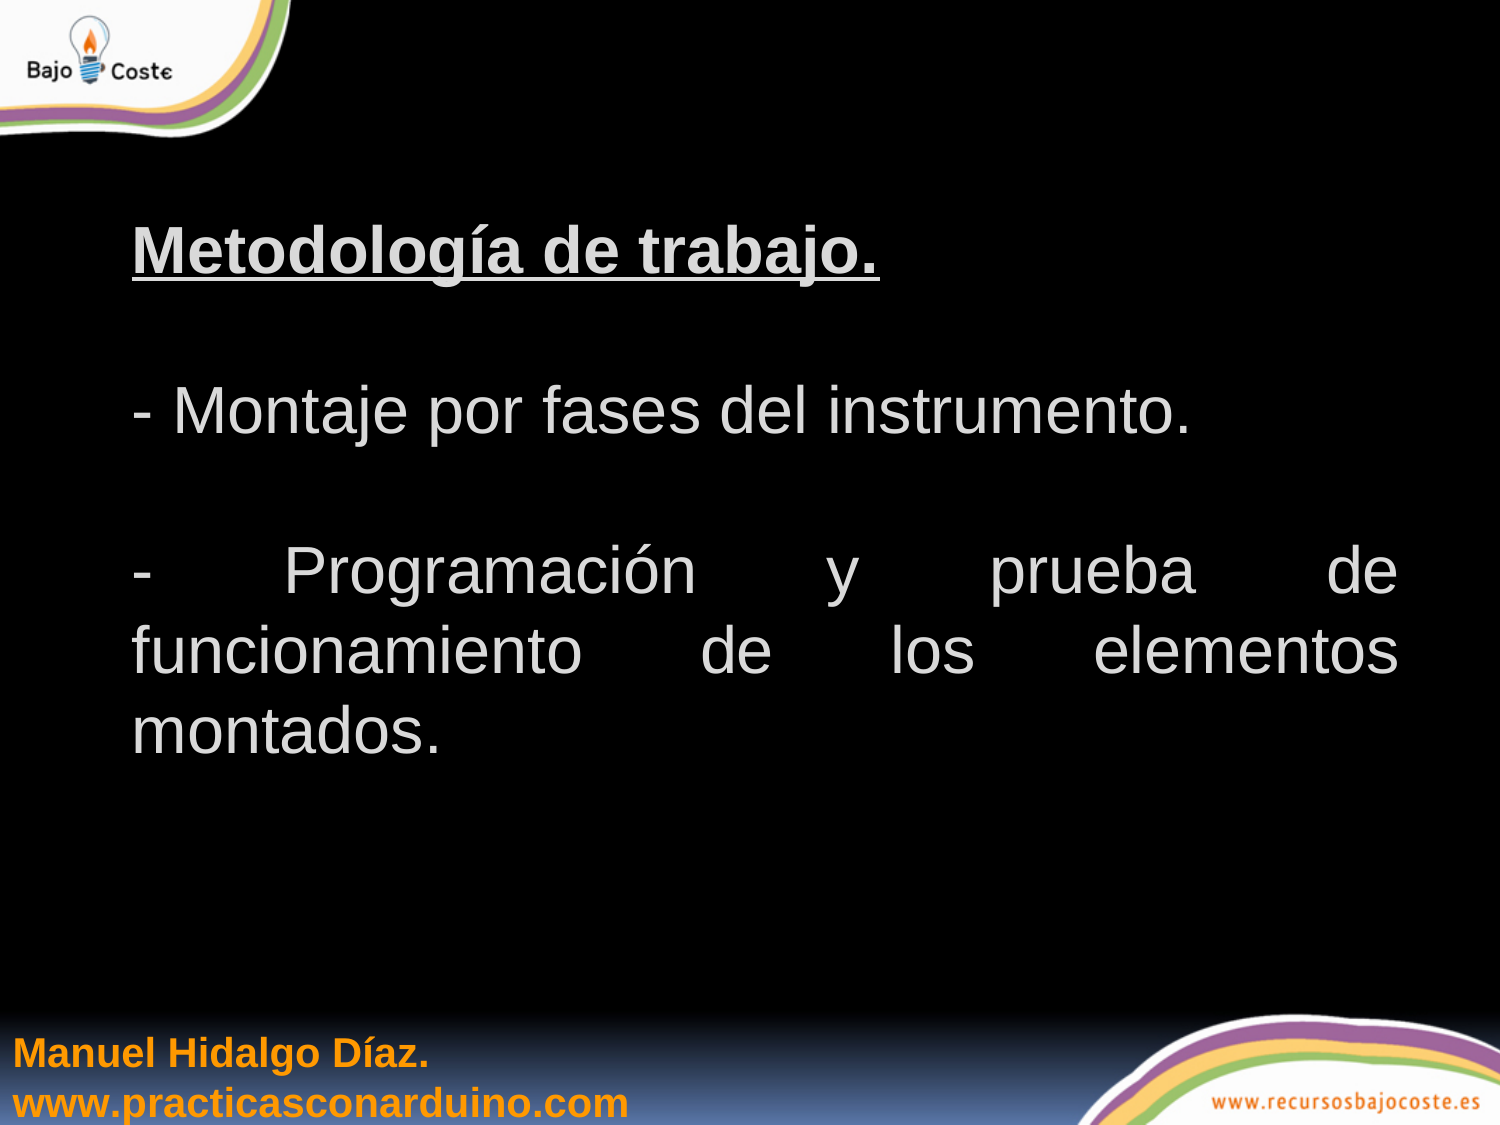

Metodología de trabajo.
- Montaje por fases del instrumento.
- Programación y prueba de funcionamiento de los elementos montados.
Manuel Hidalgo Díaz.
www.practicasconarduino.com